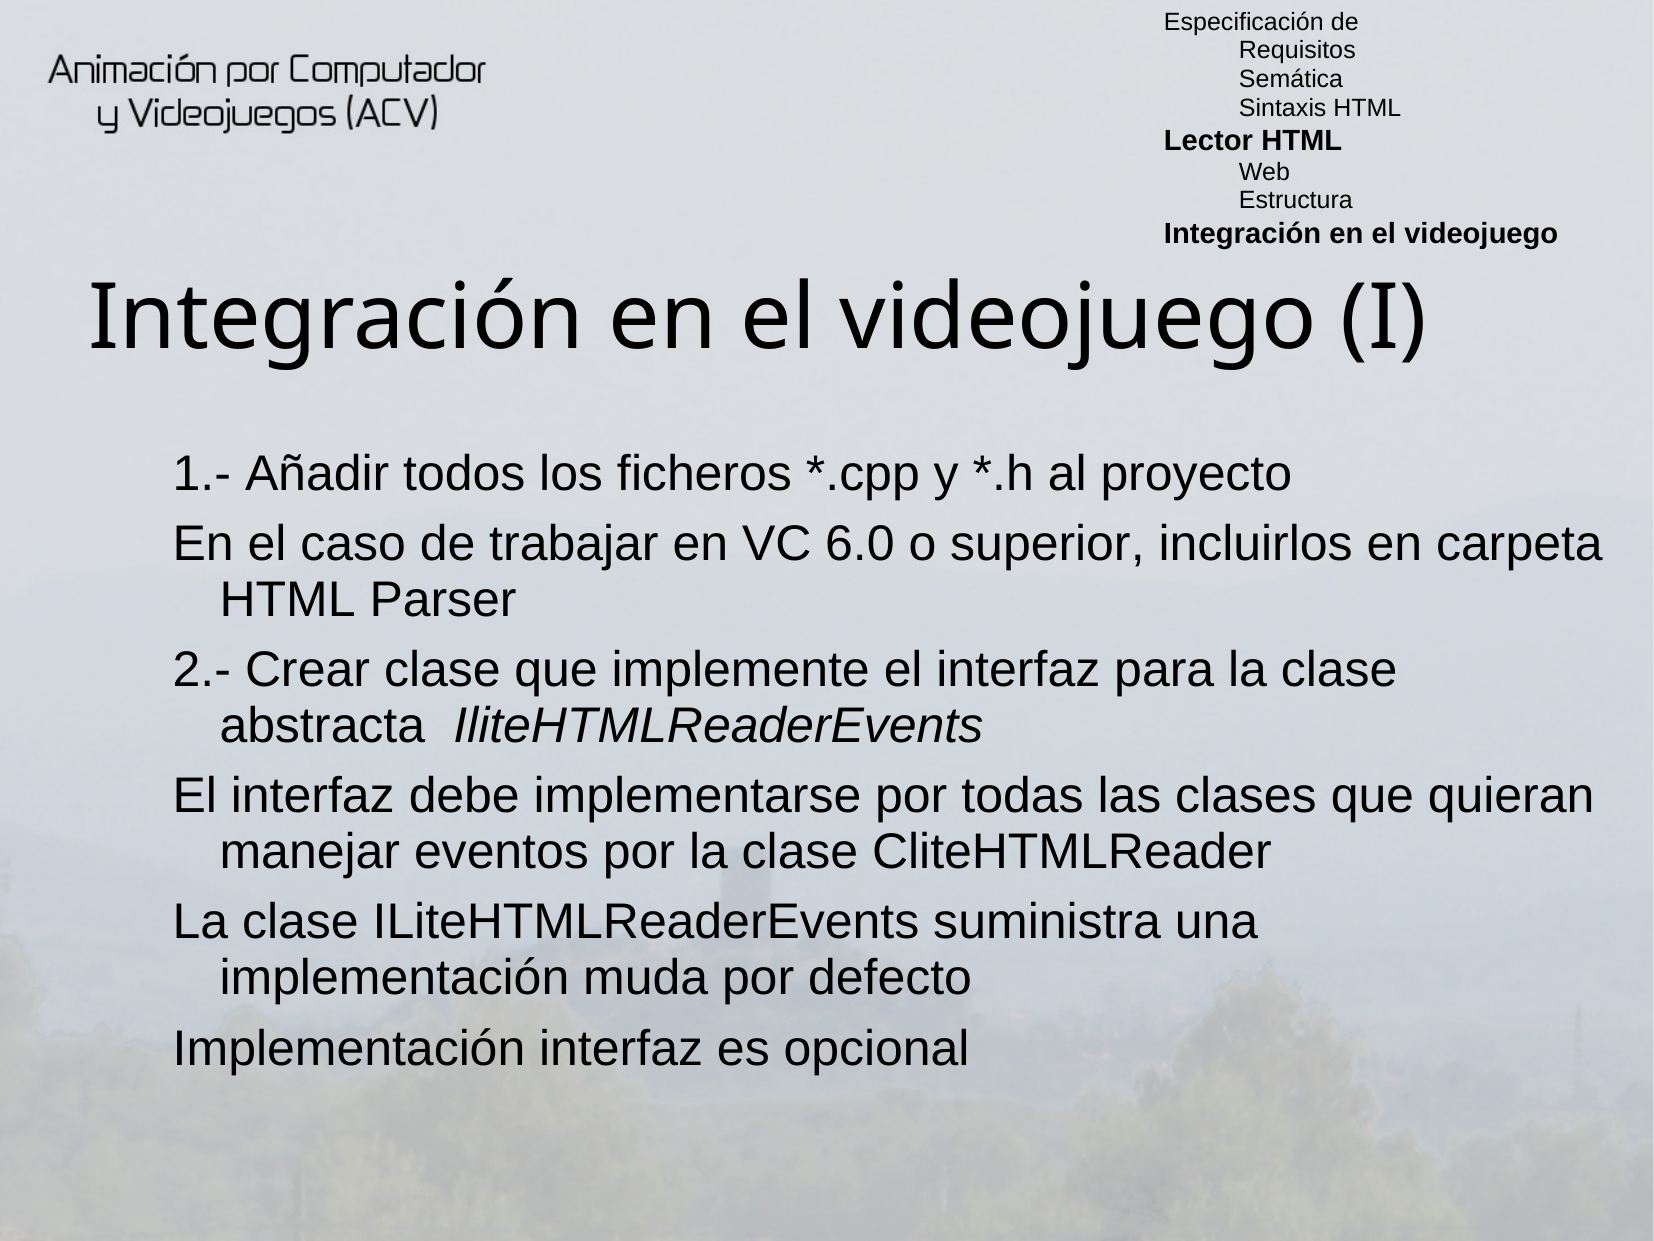

Especificación de
Requisitos
Semática
Sintaxis HTML
Lector HTML
Web
Estructura
Integración en el videojuego
Integración en el videojuego (I)
# 1.- Añadir todos los ficheros *.cpp y *.h al proyecto
En el caso de trabajar en VC 6.0 o superior, incluirlos en carpeta HTML Parser
2.- Crear clase que implemente el interfaz para la clase abstracta IliteHTMLReaderEvents
El interfaz debe implementarse por todas las clases que quieran manejar eventos por la clase CliteHTMLReader
La clase ILiteHTMLReaderEvents suministra una implementación muda por defecto
Implementación interfaz es opcional